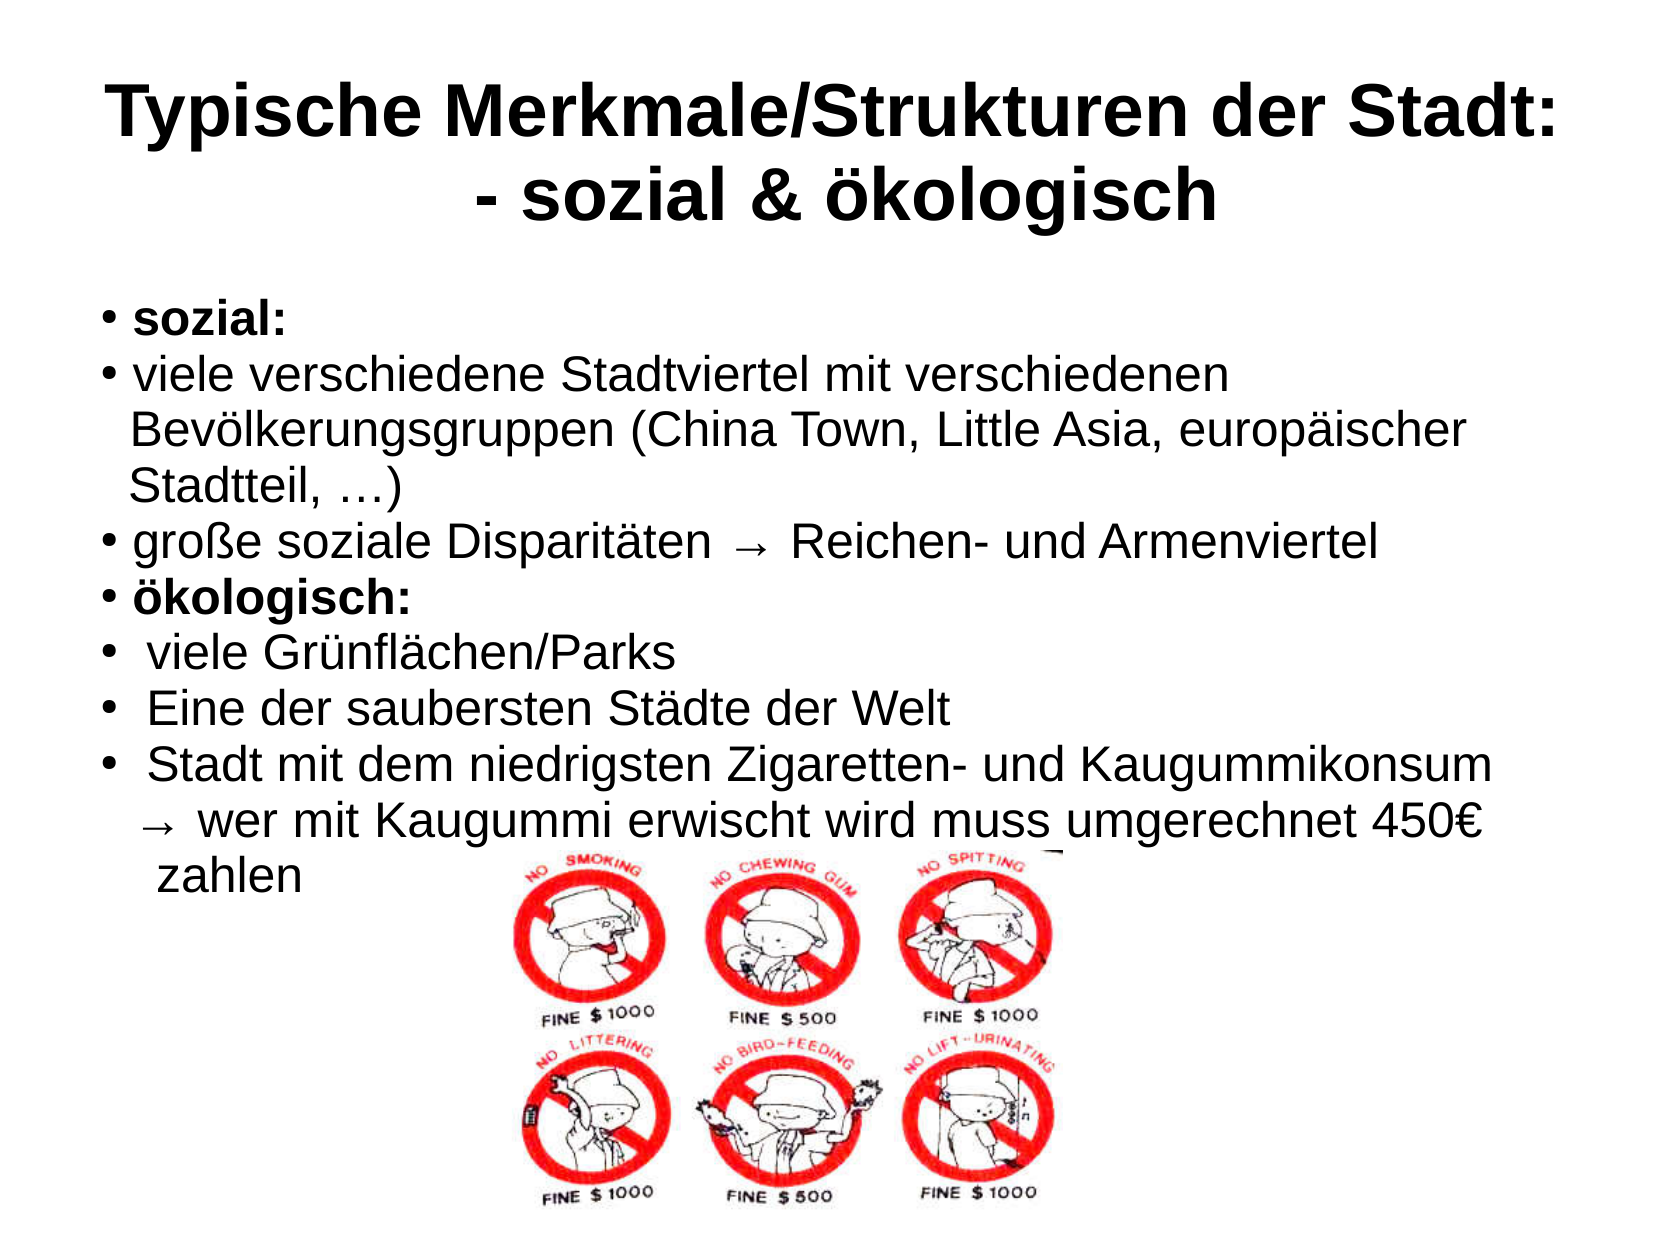

# Typische Merkmale/Strukturen der Stadt: - sozial & ökologisch
 sozial:
 viele verschiedene Stadtviertel mit verschiedenen Bevölkerungsgruppen (China Town, Little Asia, europäischer Stadtteil, …)
 große soziale Disparitäten → Reichen- und Armenviertel
 ökologisch:
 viele Grünflächen/Parks
 Eine der saubersten Städte der Welt
 Stadt mit dem niedrigsten Zigaretten- und Kaugummikonsum
 → wer mit Kaugummi erwischt wird muss umgerechnet 450€ zahlen